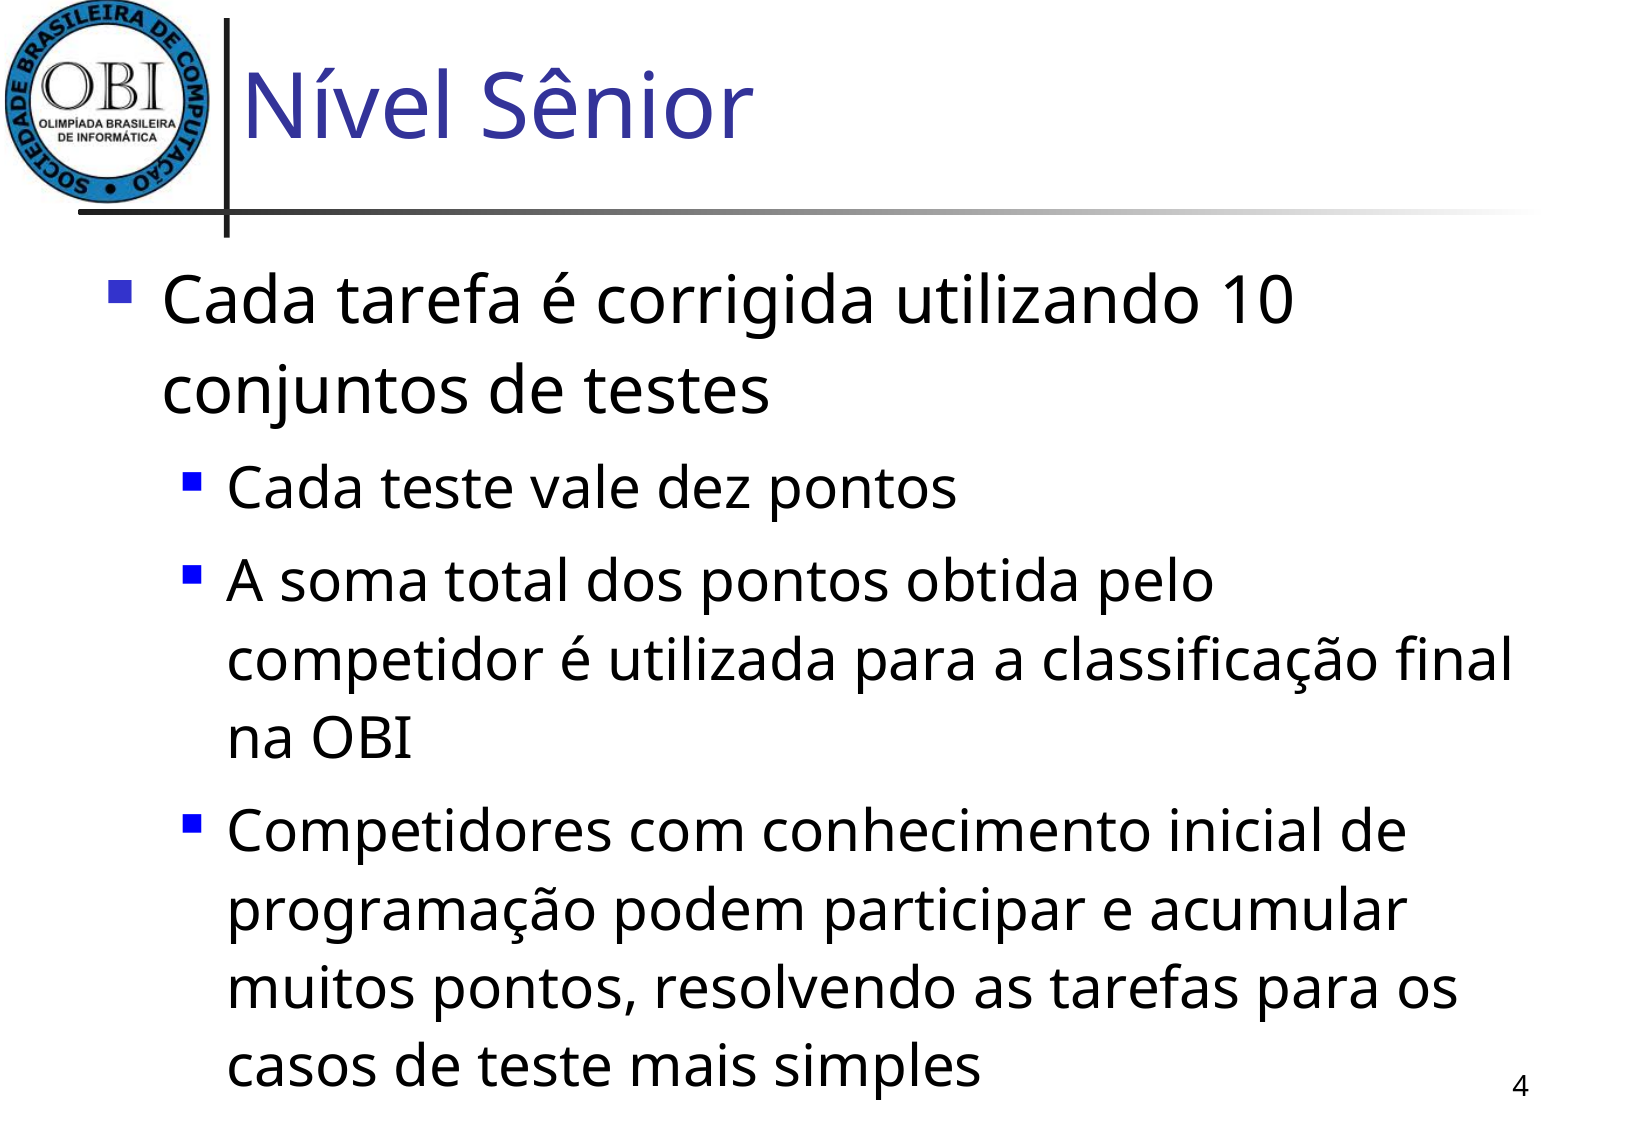

# Nível Sênior
Cada tarefa é corrigida utilizando 10 conjuntos de testes
Cada teste vale dez pontos
A soma total dos pontos obtida pelo competidor é utilizada para a classificação final na OBI
Competidores com conhecimento inicial de programação podem participar e acumular muitos pontos, resolvendo as tarefas para os casos de teste mais simples